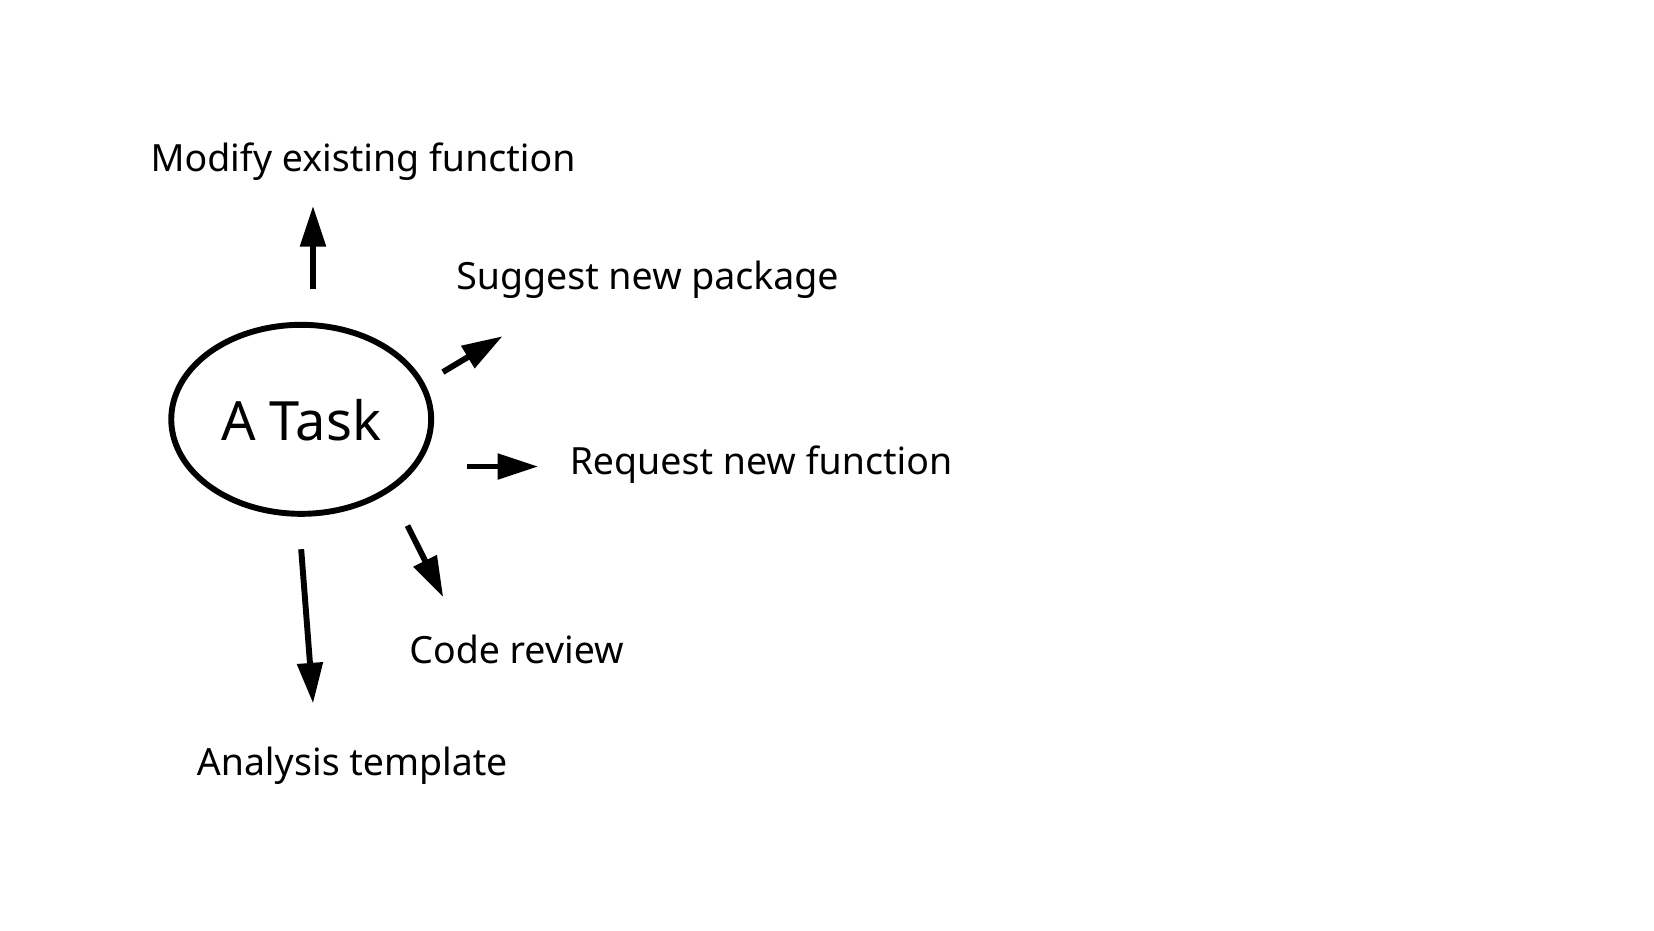

Modify existing function
Suggest new package
A Task
Request new function
Code review
Analysis template